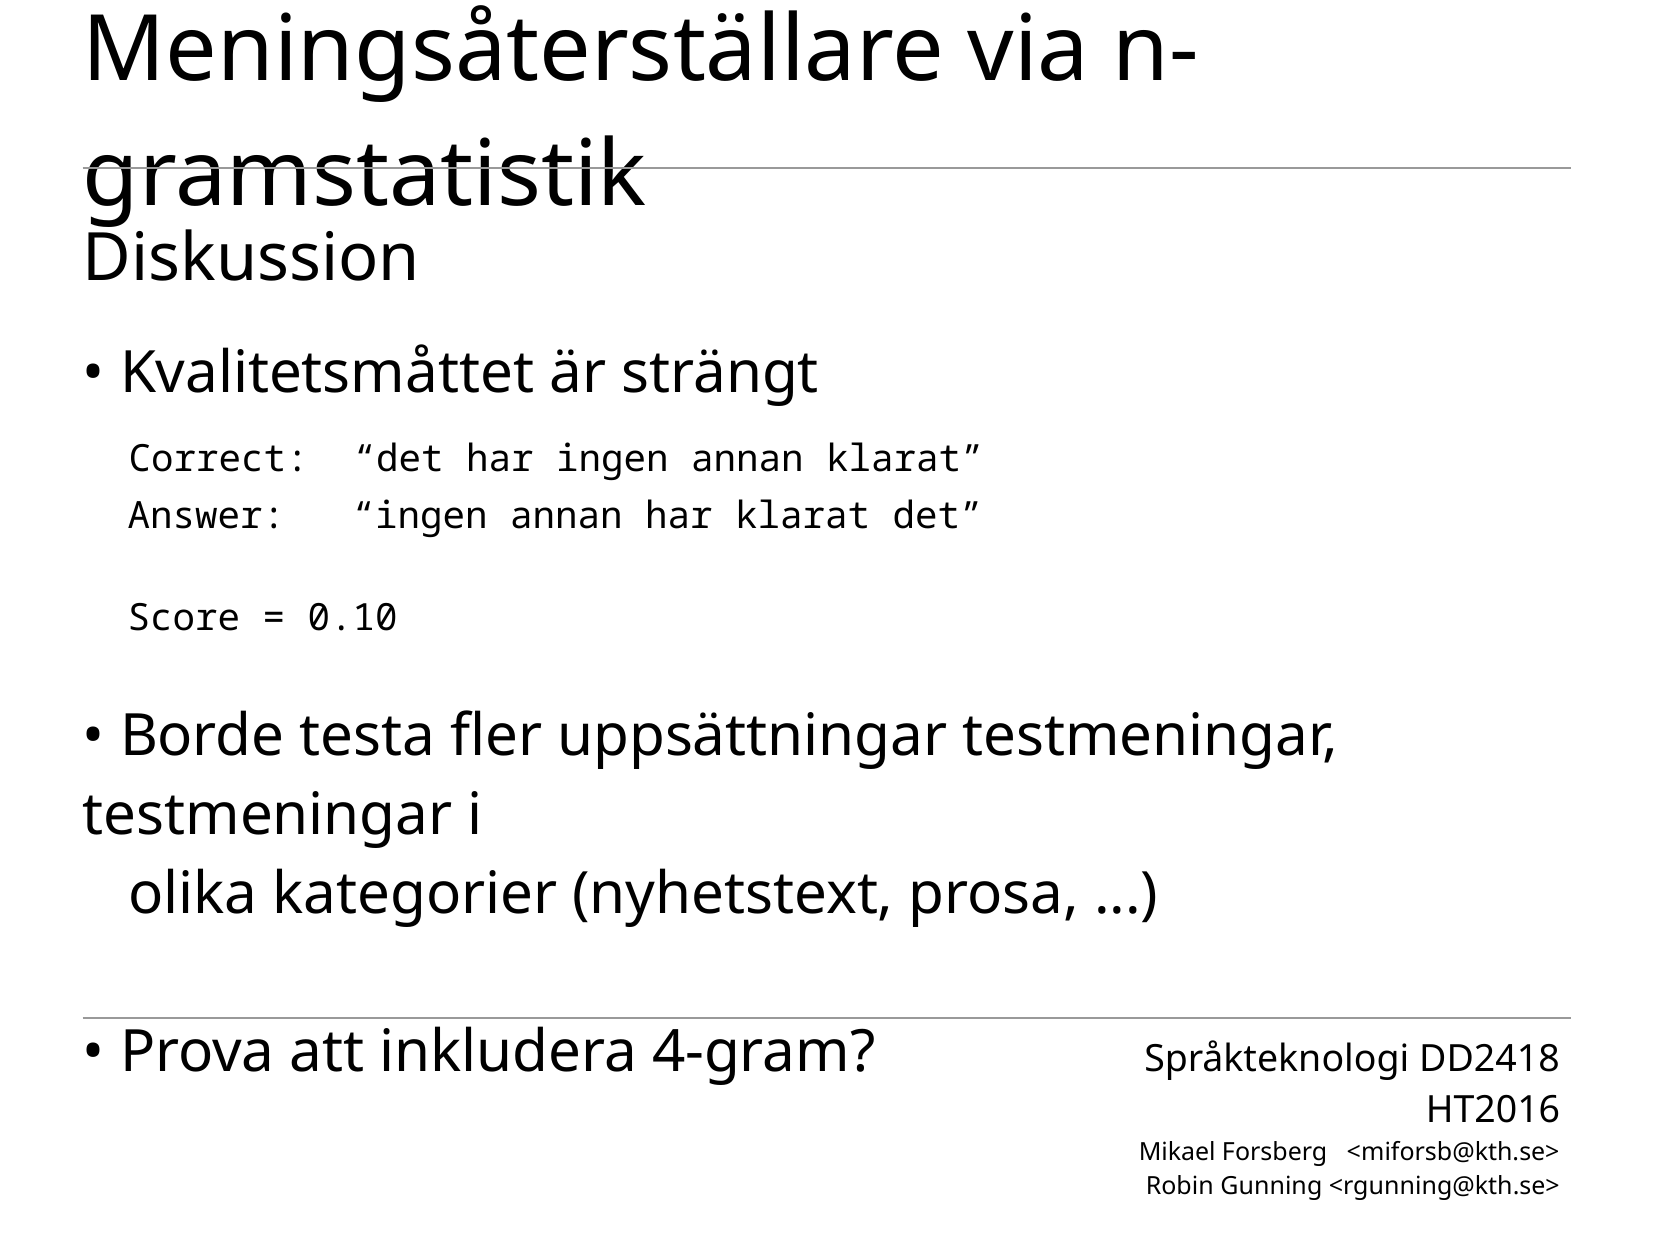

# Meningsåterställare via n-gramstatistik
Diskussion
• Kvalitetsmåttet är strängt
 Correct: “det har ingen annan klarat”
 Answer: “ingen annan har klarat det”
 Score = 0.10
• Borde testa fler uppsättningar testmeningar, testmeningar i
 olika kategorier (nyhetstext, prosa, ...)
• Prova att inkludera 4-gram?
Språkteknologi DD2418 HT2016
Mikael Forsberg <miforsb@kth.se>
Robin Gunning <rgunning@kth.se>